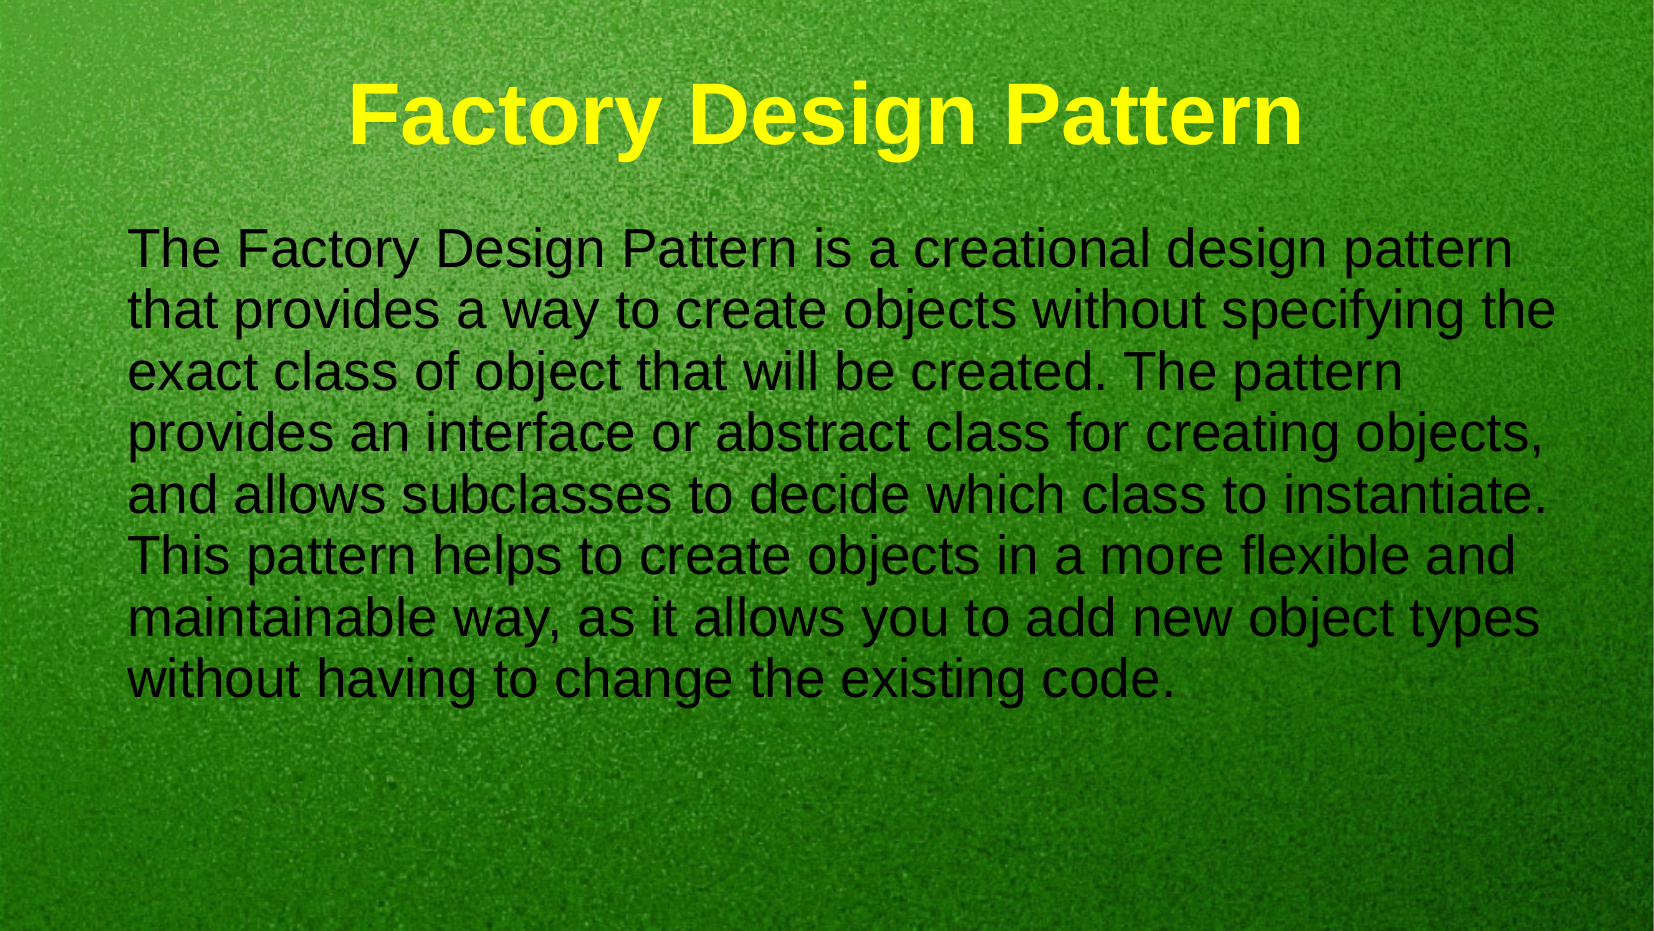

# Factory Design Pattern
The Factory Design Pattern is a creational design pattern that provides a way to create objects without specifying the exact class of object that will be created. The pattern provides an interface or abstract class for creating objects, and allows subclasses to decide which class to instantiate. This pattern helps to create objects in a more flexible and maintainable way, as it allows you to add new object types without having to change the existing code.